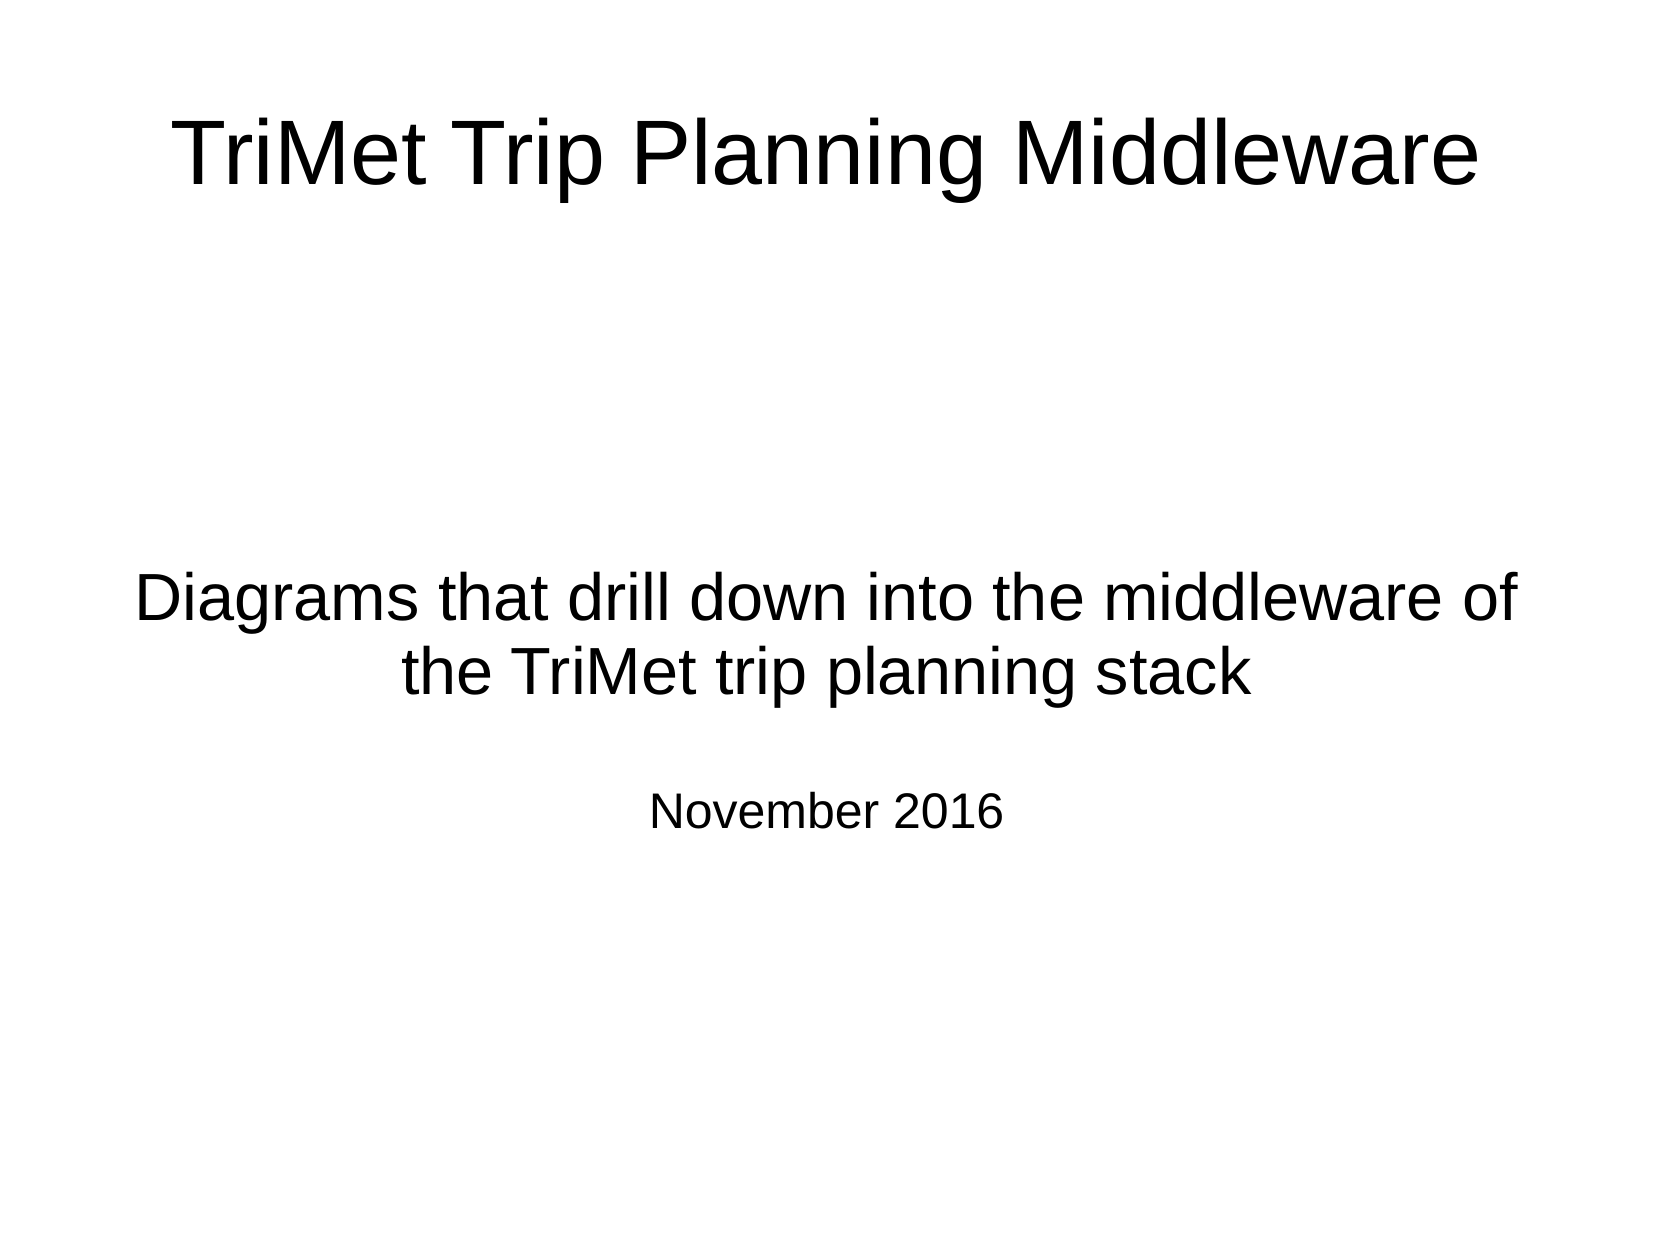

# TriMet Trip Planning Middleware
Diagrams that drill down into the middleware of the TriMet trip planning stack
November 2016